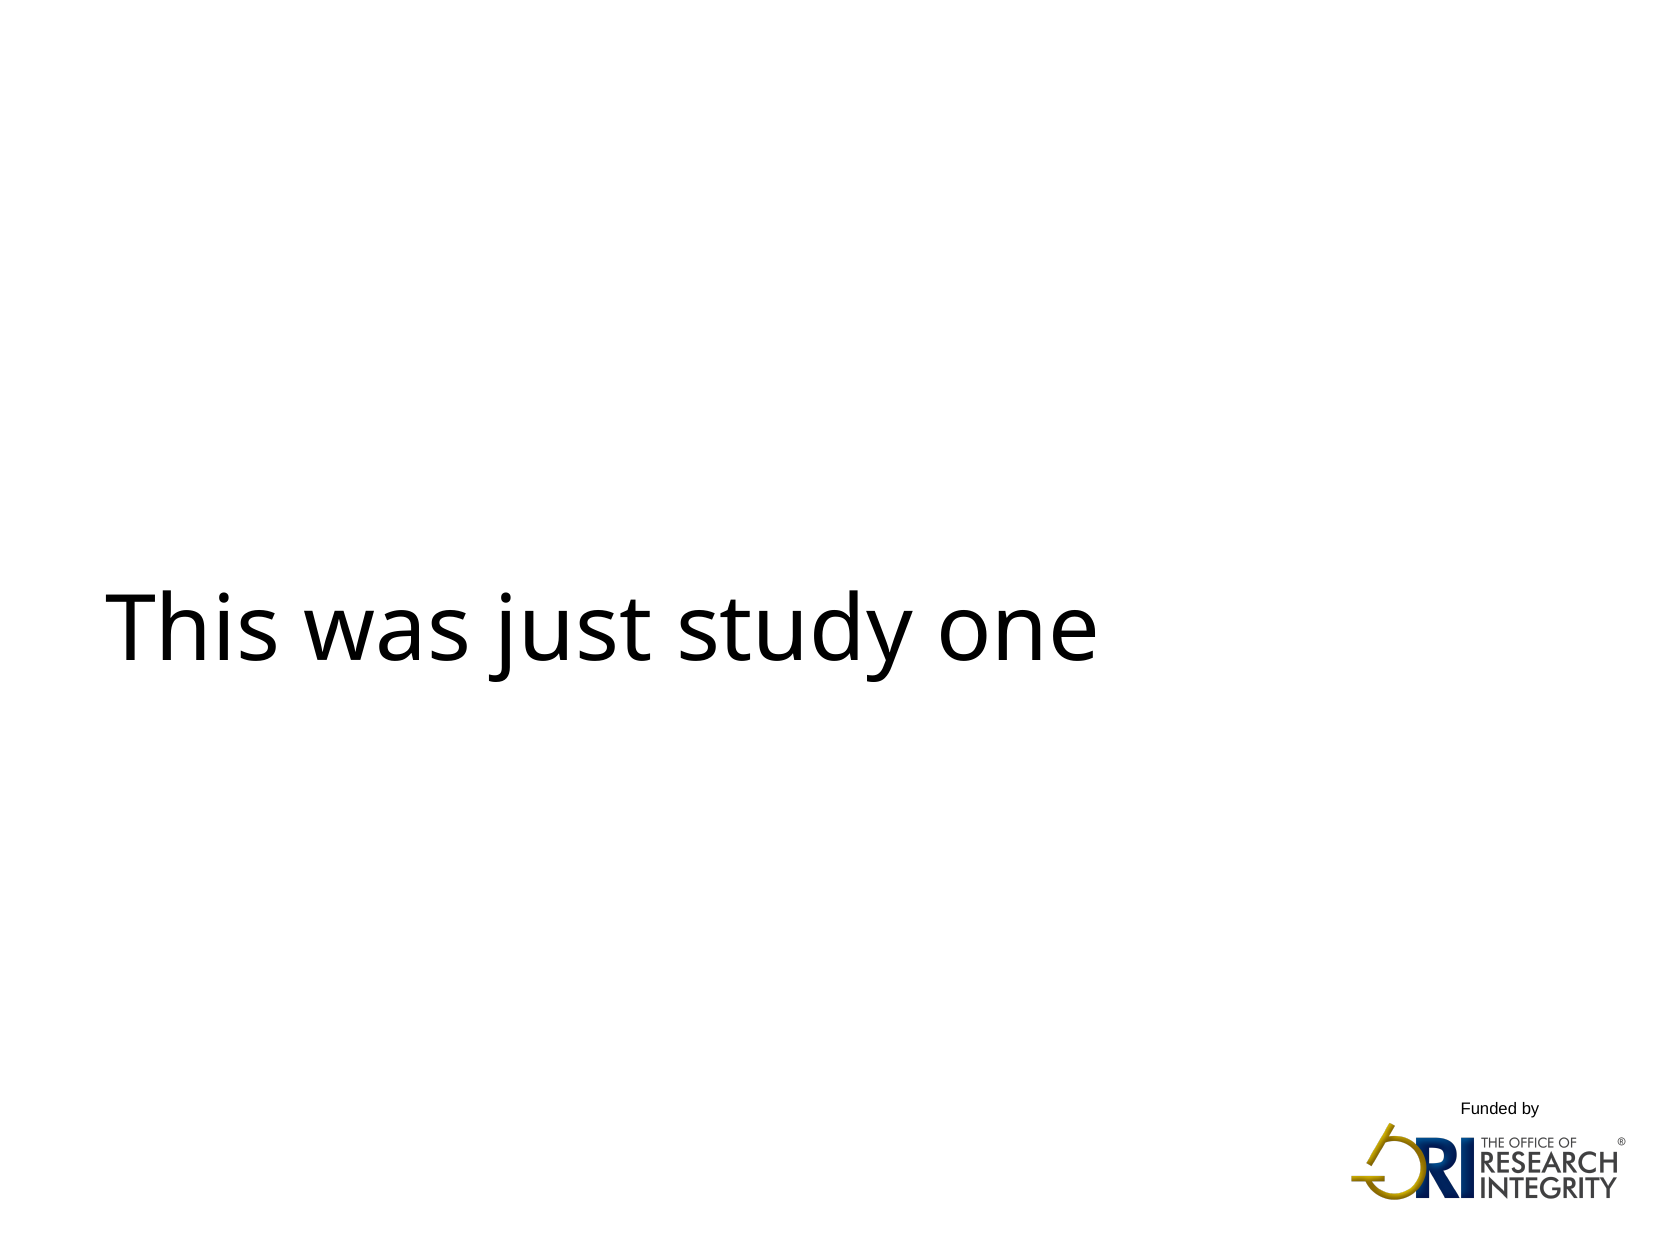

# This was just study one
Funded by